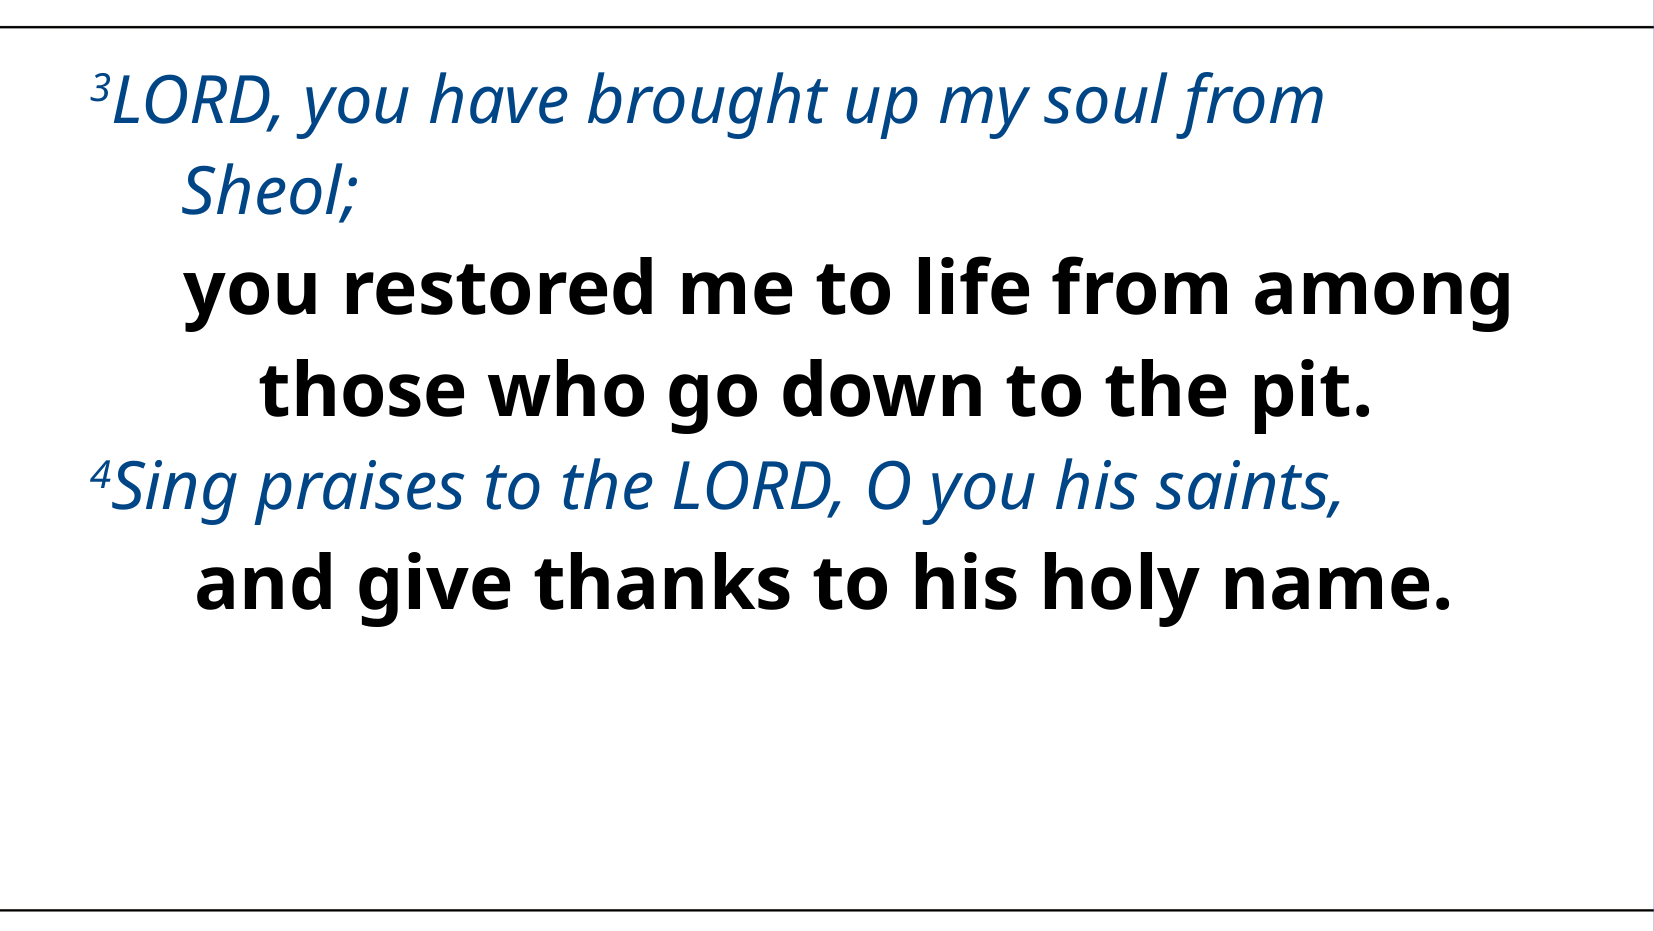

3LORD, you have brought up my soul from 			 	 Sheol;
	you restored me to life from among 		those who go down to the pit.
4Sing praises to the LORD, O you his saints,
 and give thanks to his holy name.